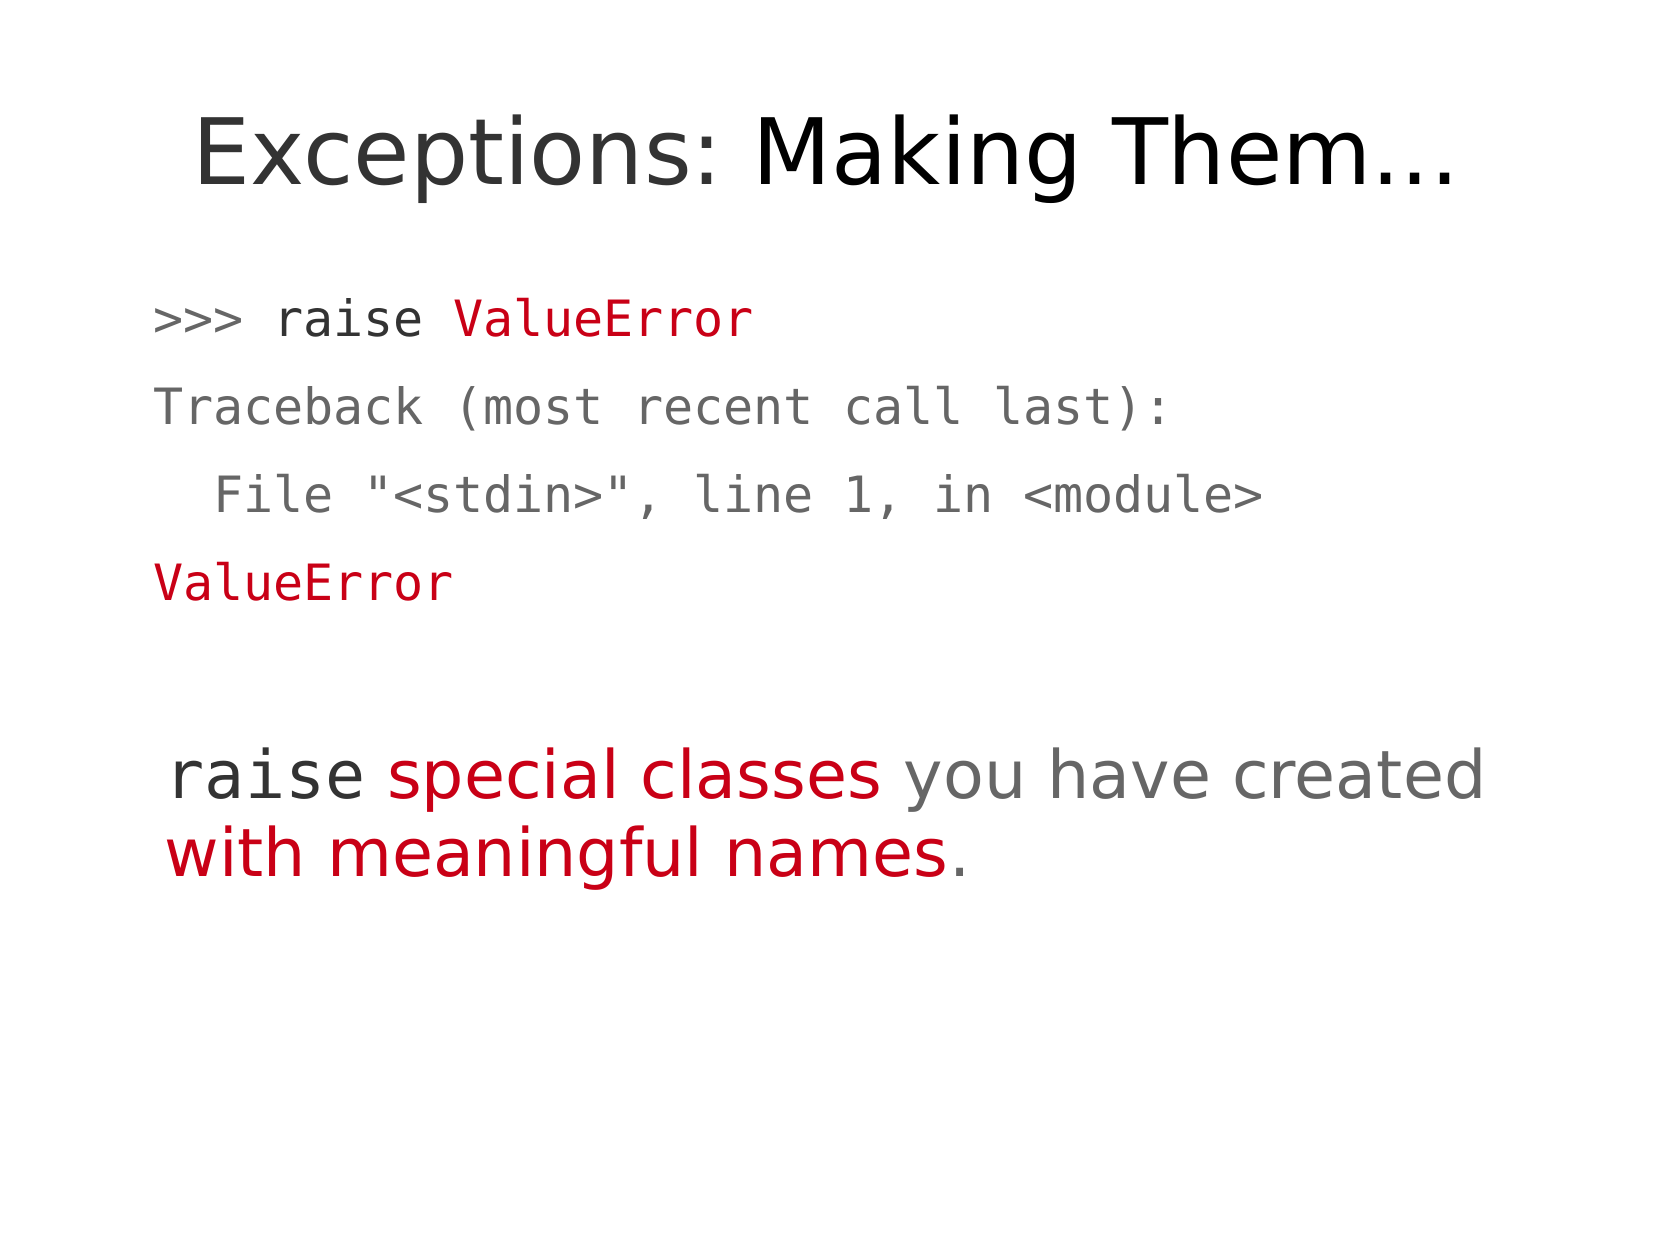

# Exceptions: Making Them...
>>> raise ValueError
Traceback (most recent call last):
 File "<stdin>", line 1, in <module>
ValueError
raise special classes you have created
with meaningful names.